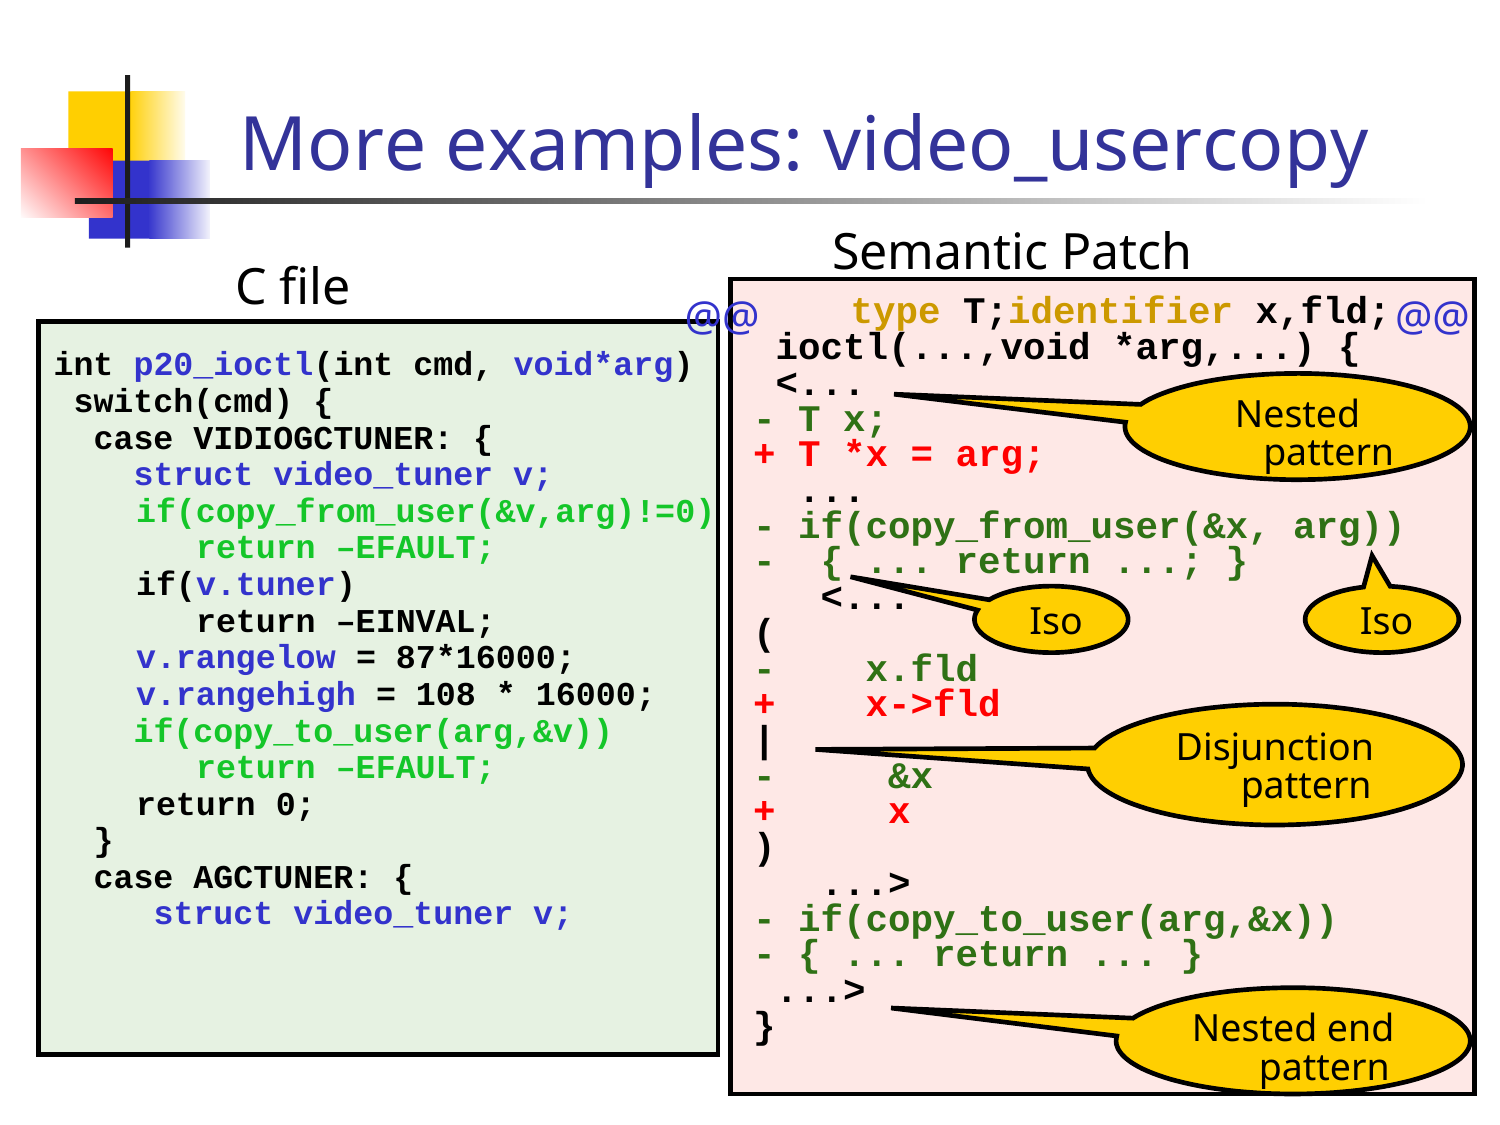

# More examples: video_usercopy
Semantic Patch
C file
@@
@@
 type T;identifier x,fld;
 ioctl(...,void *arg,...) {
 <...
- T x;
+ T *x = arg;
 ...
- if(copy_from_user(&x, arg))
- { ... return ...; }
 <...
(
- x.fld
+ x->fld
|
- &x
+ x
)
 ...>
- if(copy_to_user(arg,&x))
- { ... return ... }
 ...>
}
int p20_ioctl(int cmd, void*arg)
 switch(cmd) {
 case VIDIOGCTUNER: {
 struct video_tuner v;
	 if(copy_from_user(&v,arg)!=0)
	 return –EFAULT;
	 if(v.tuner)
	 return –EINVAL;
	 v.rangelow = 87*16000;
	 v.rangehigh = 108 * 16000;
 if(copy_to_user(arg,&v))
	 return –EFAULT;
	 return 0;
 }
 case AGCTUNER: {
 struct video_tuner v;
Nested pattern
 Iso
 Iso
Disjunction pattern
Nested end pattern